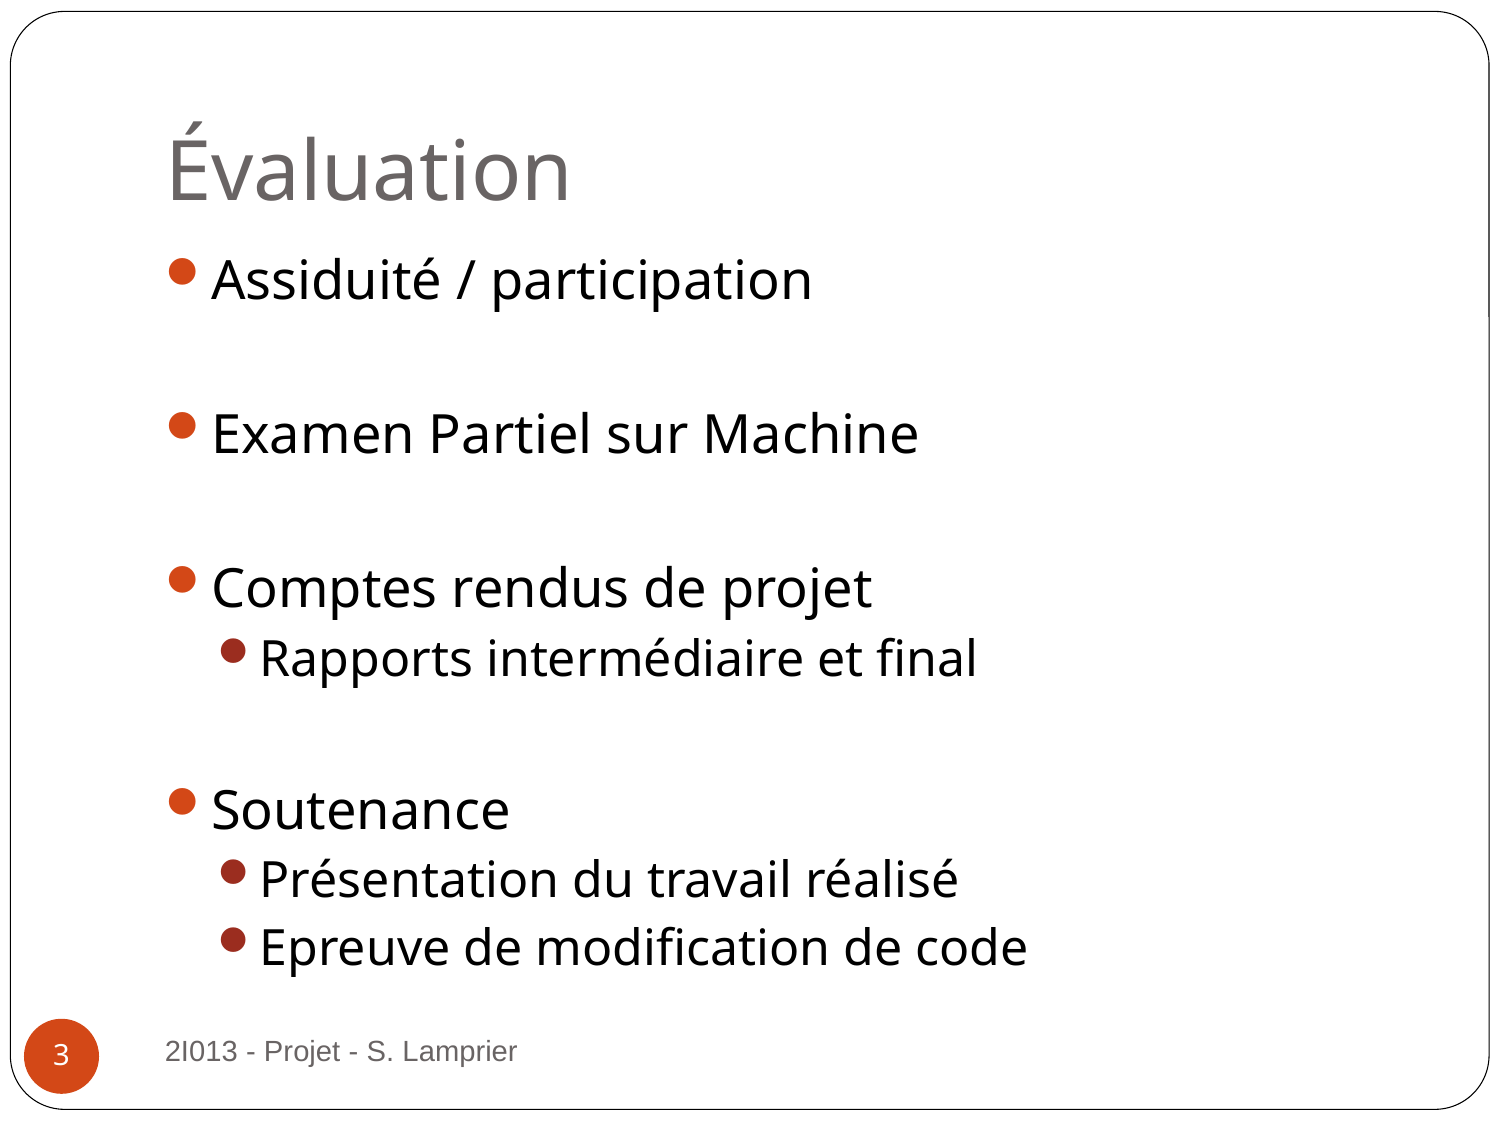

# Évaluation
Assiduité / participation
Examen Partiel sur Machine
Comptes rendus de projet
Rapports intermédiaire et final
Soutenance
Présentation du travail réalisé
Epreuve de modification de code
2I013 - Projet - S. Lamprier